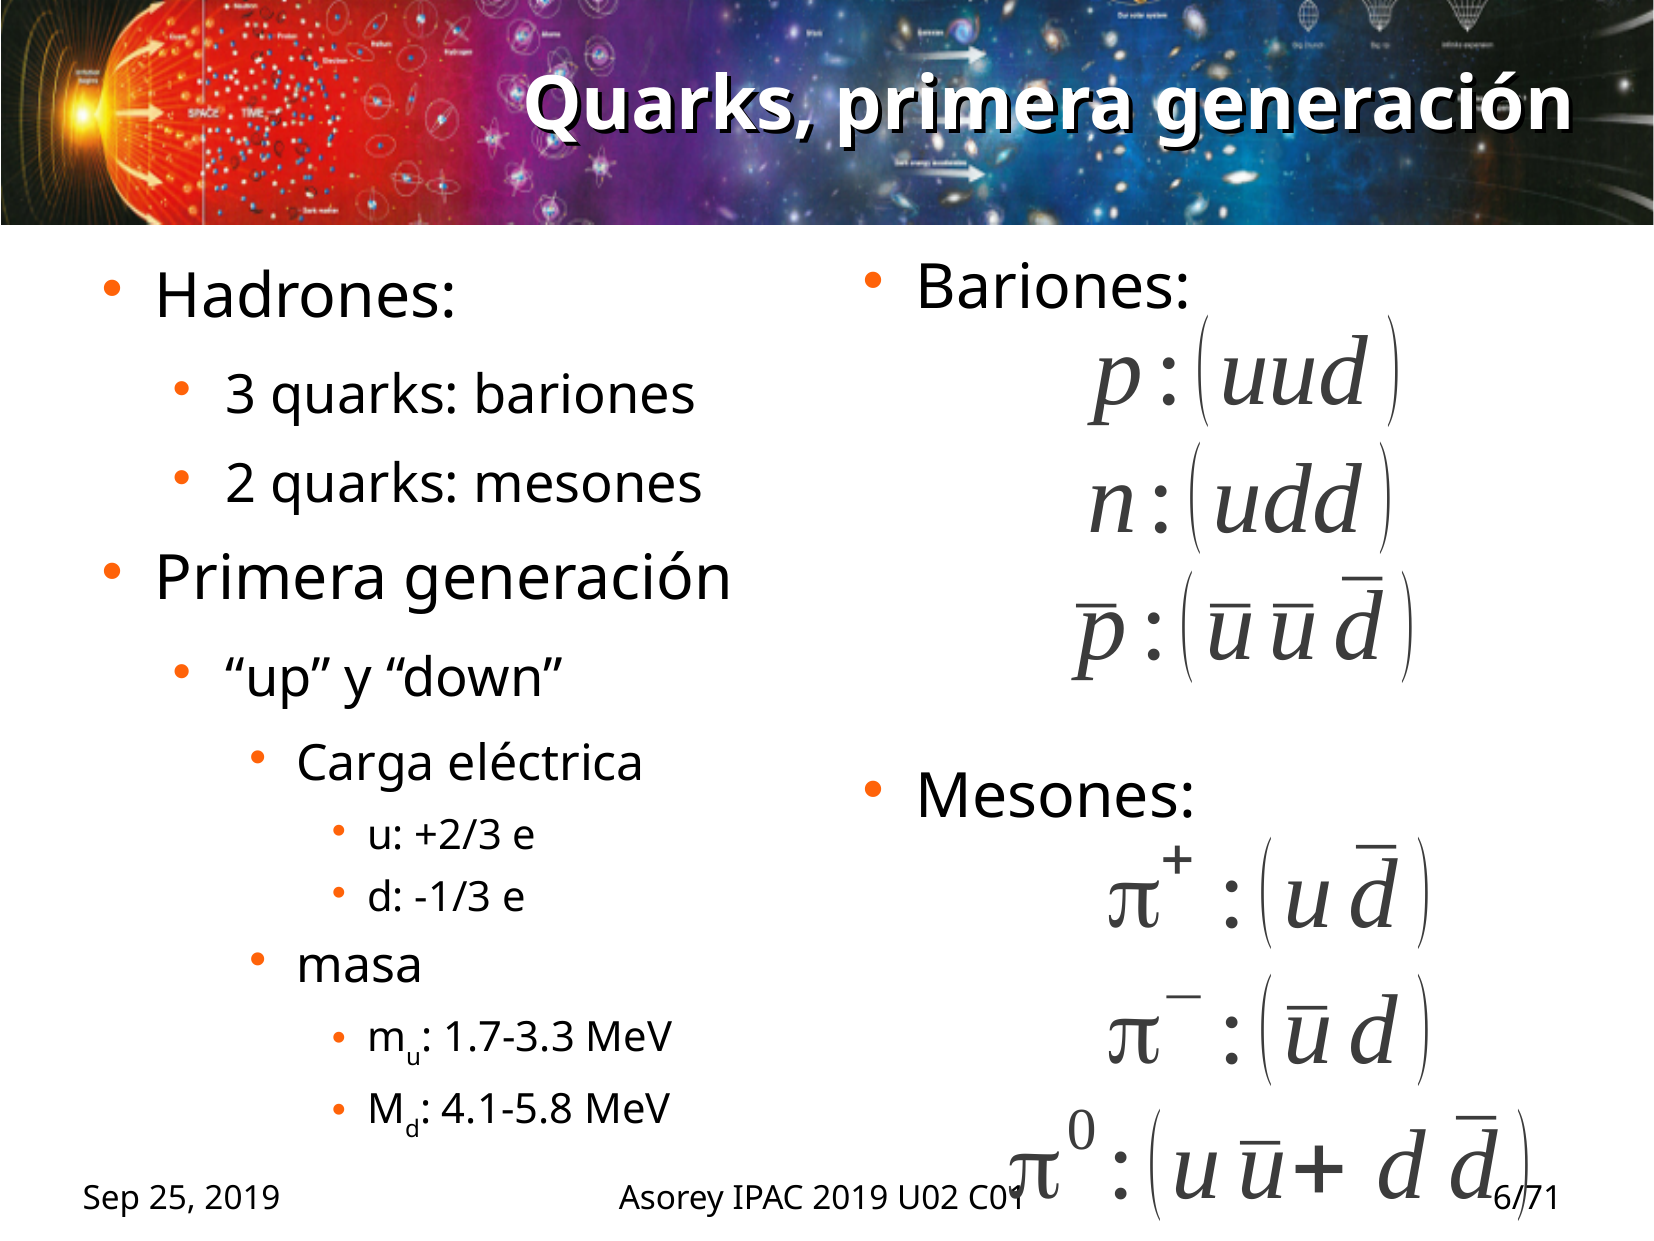

# Quarks, primera generación
Bariones:
Mesones:
Hadrones:
3 quarks: bariones
2 quarks: mesones
Primera generación
“up” y “down”
Carga eléctrica
u: +2/3 e
d: -1/3 e
masa
mu: 1.7-3.3 MeV
Md: 4.1-5.8 MeV
Sep 25, 2019
Asorey IPAC 2019 U02 C01
6